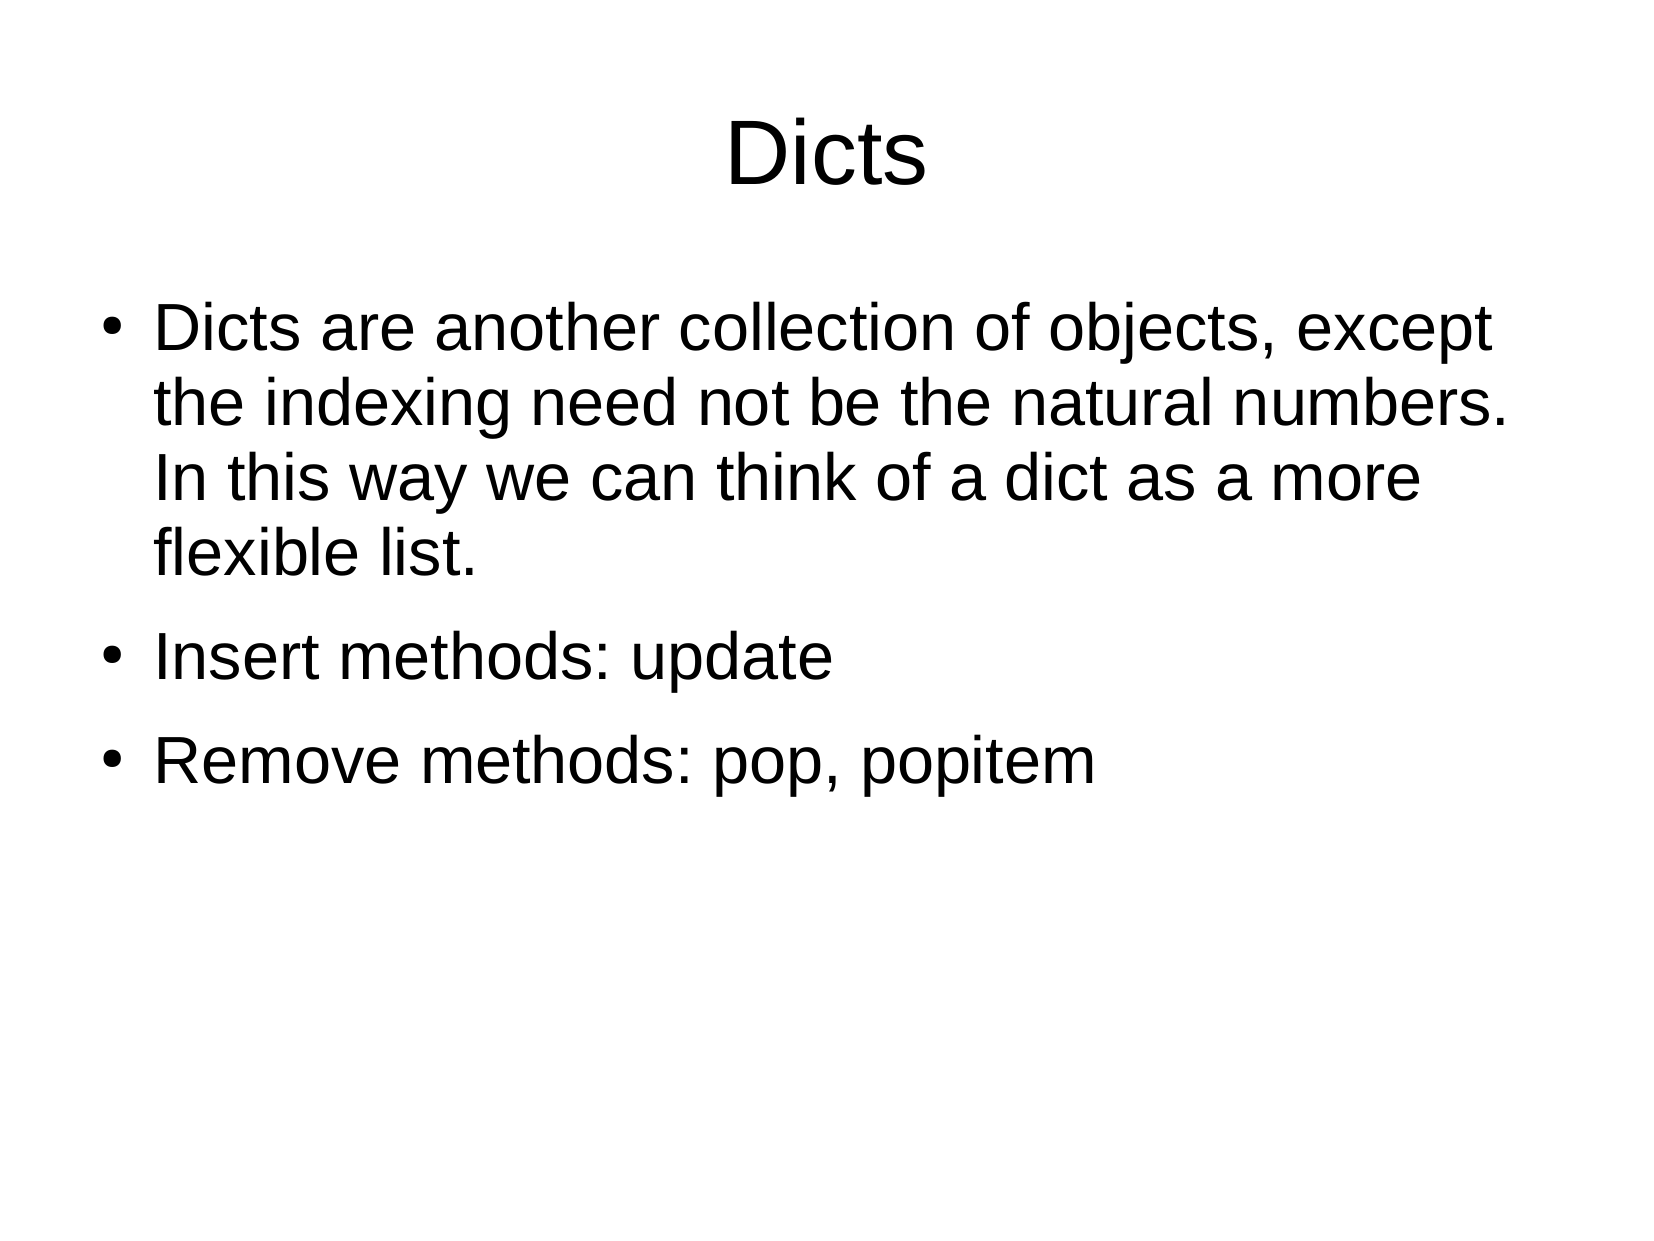

# Dicts
Dicts are another collection of objects, except the indexing need not be the natural numbers. In this way we can think of a dict as a more flexible list.
Insert methods: update
Remove methods: pop, popitem